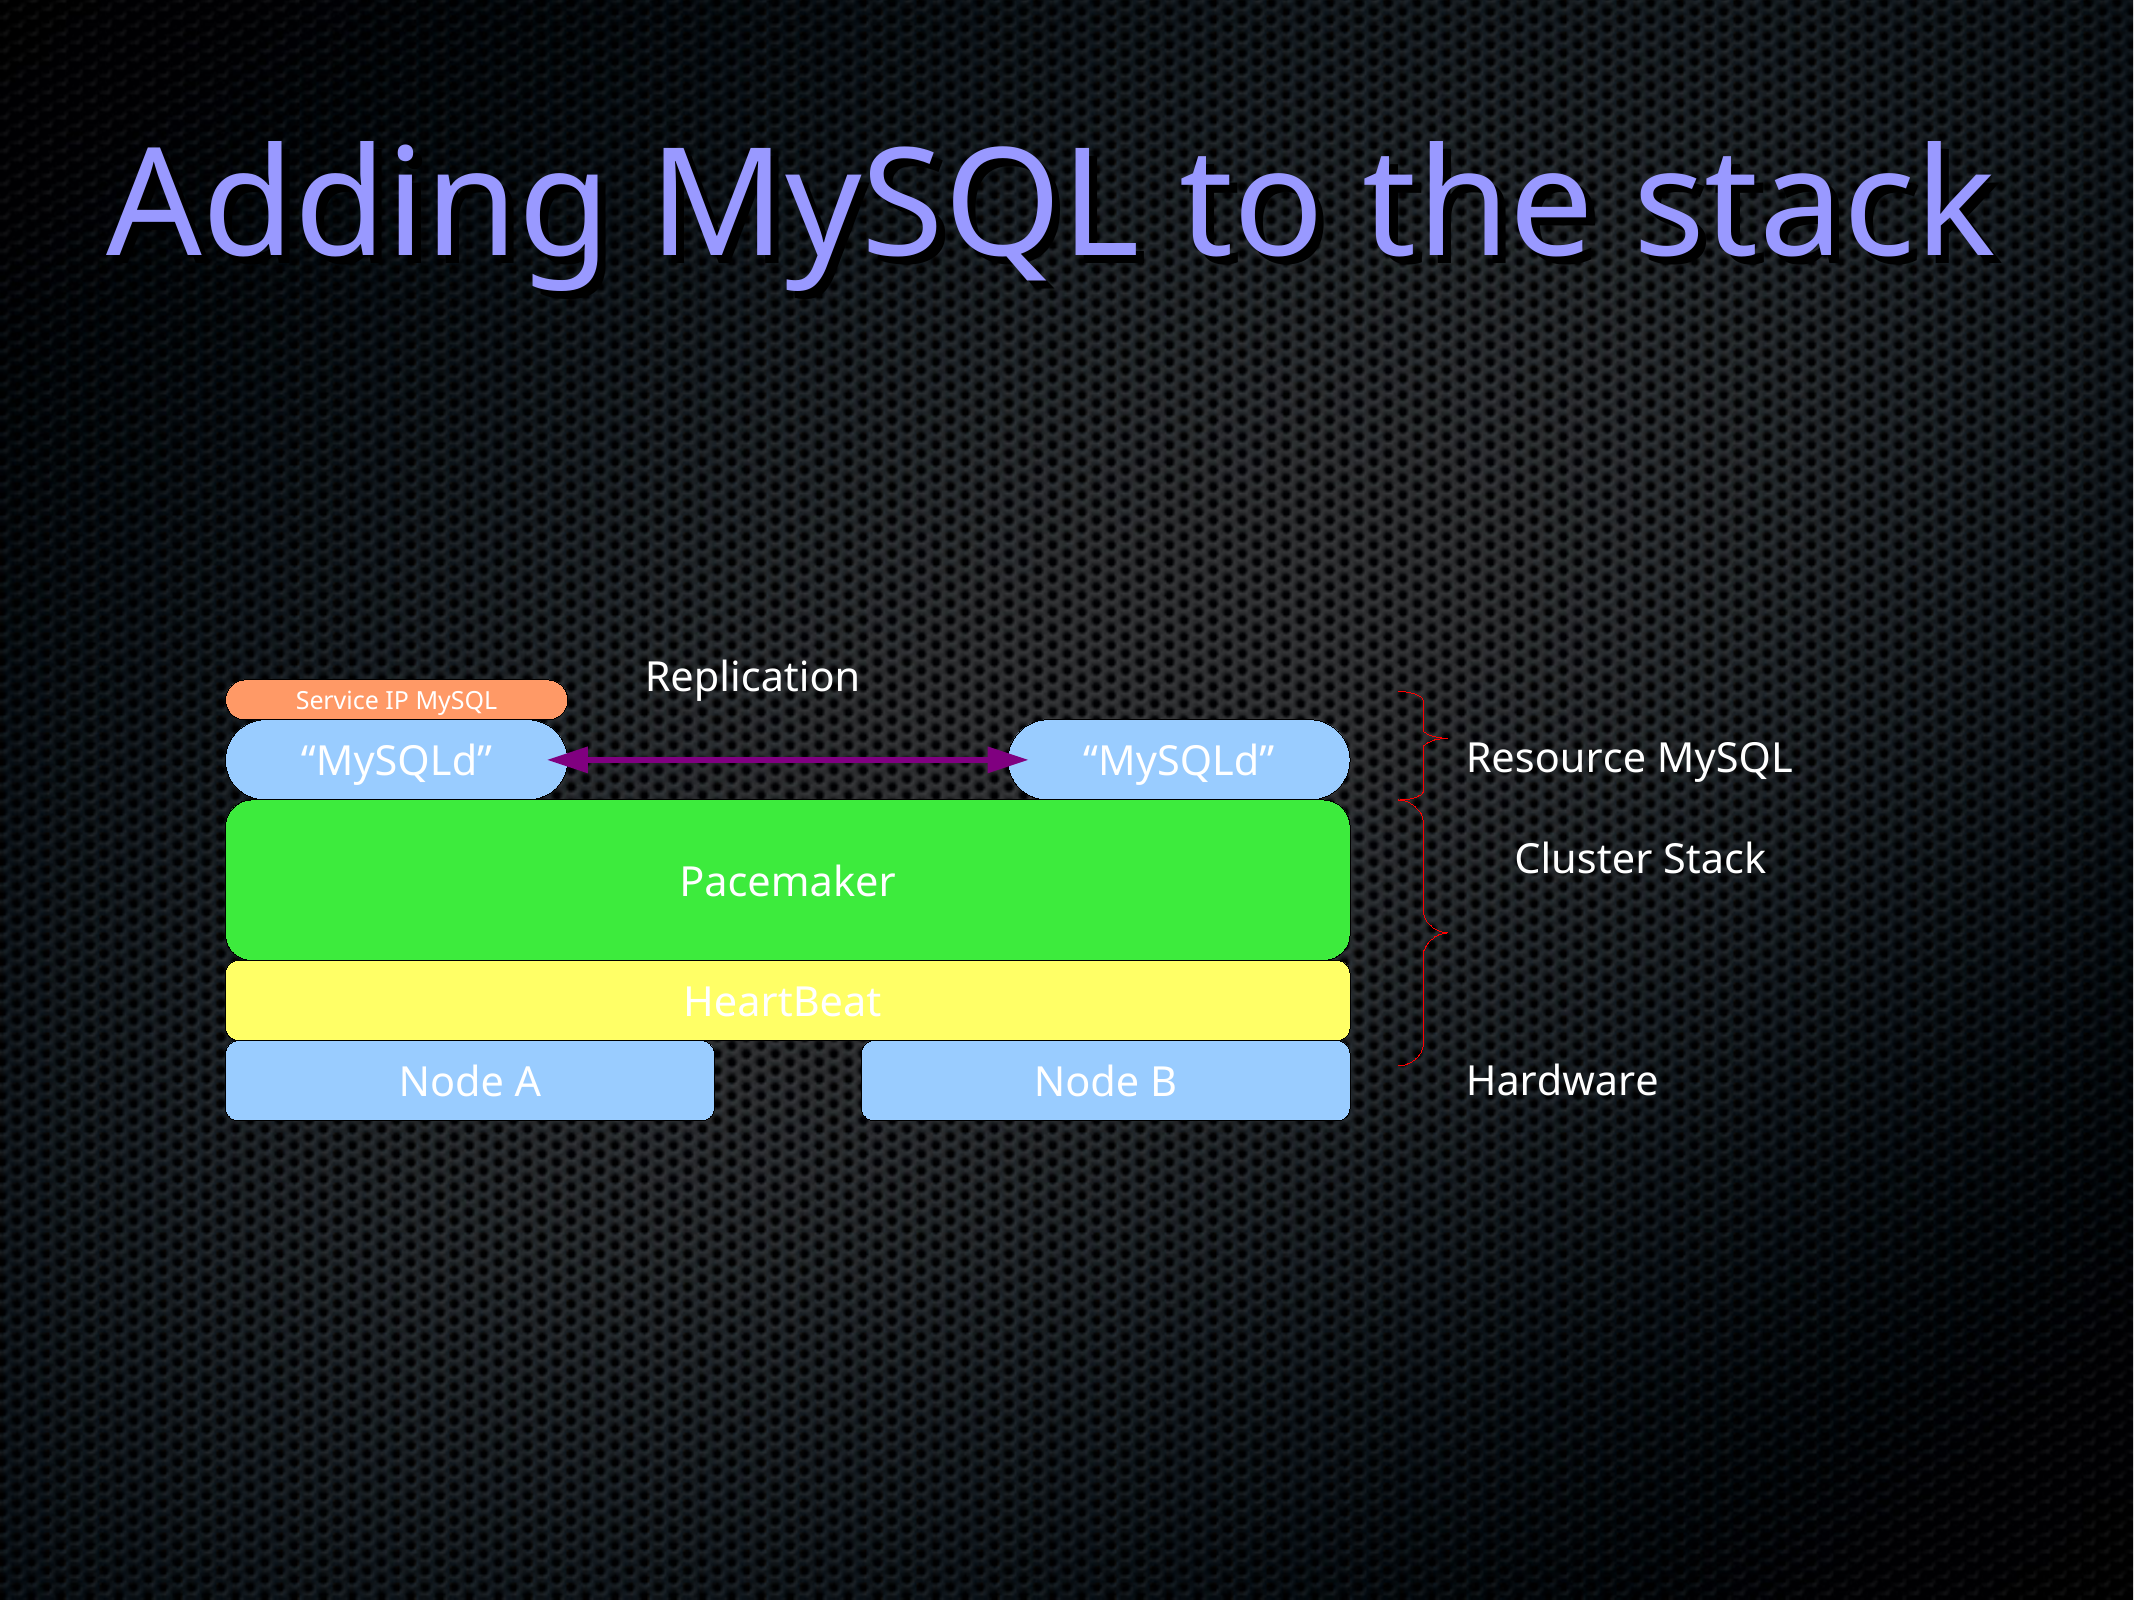

# Adding MySQL to the stack
Replication
Service IP MySQL
“MySQLd”
“MySQLd”
Resource MySQL
Pacemaker
Cluster Stack
HeartBeat
Node A
Node B
Hardware